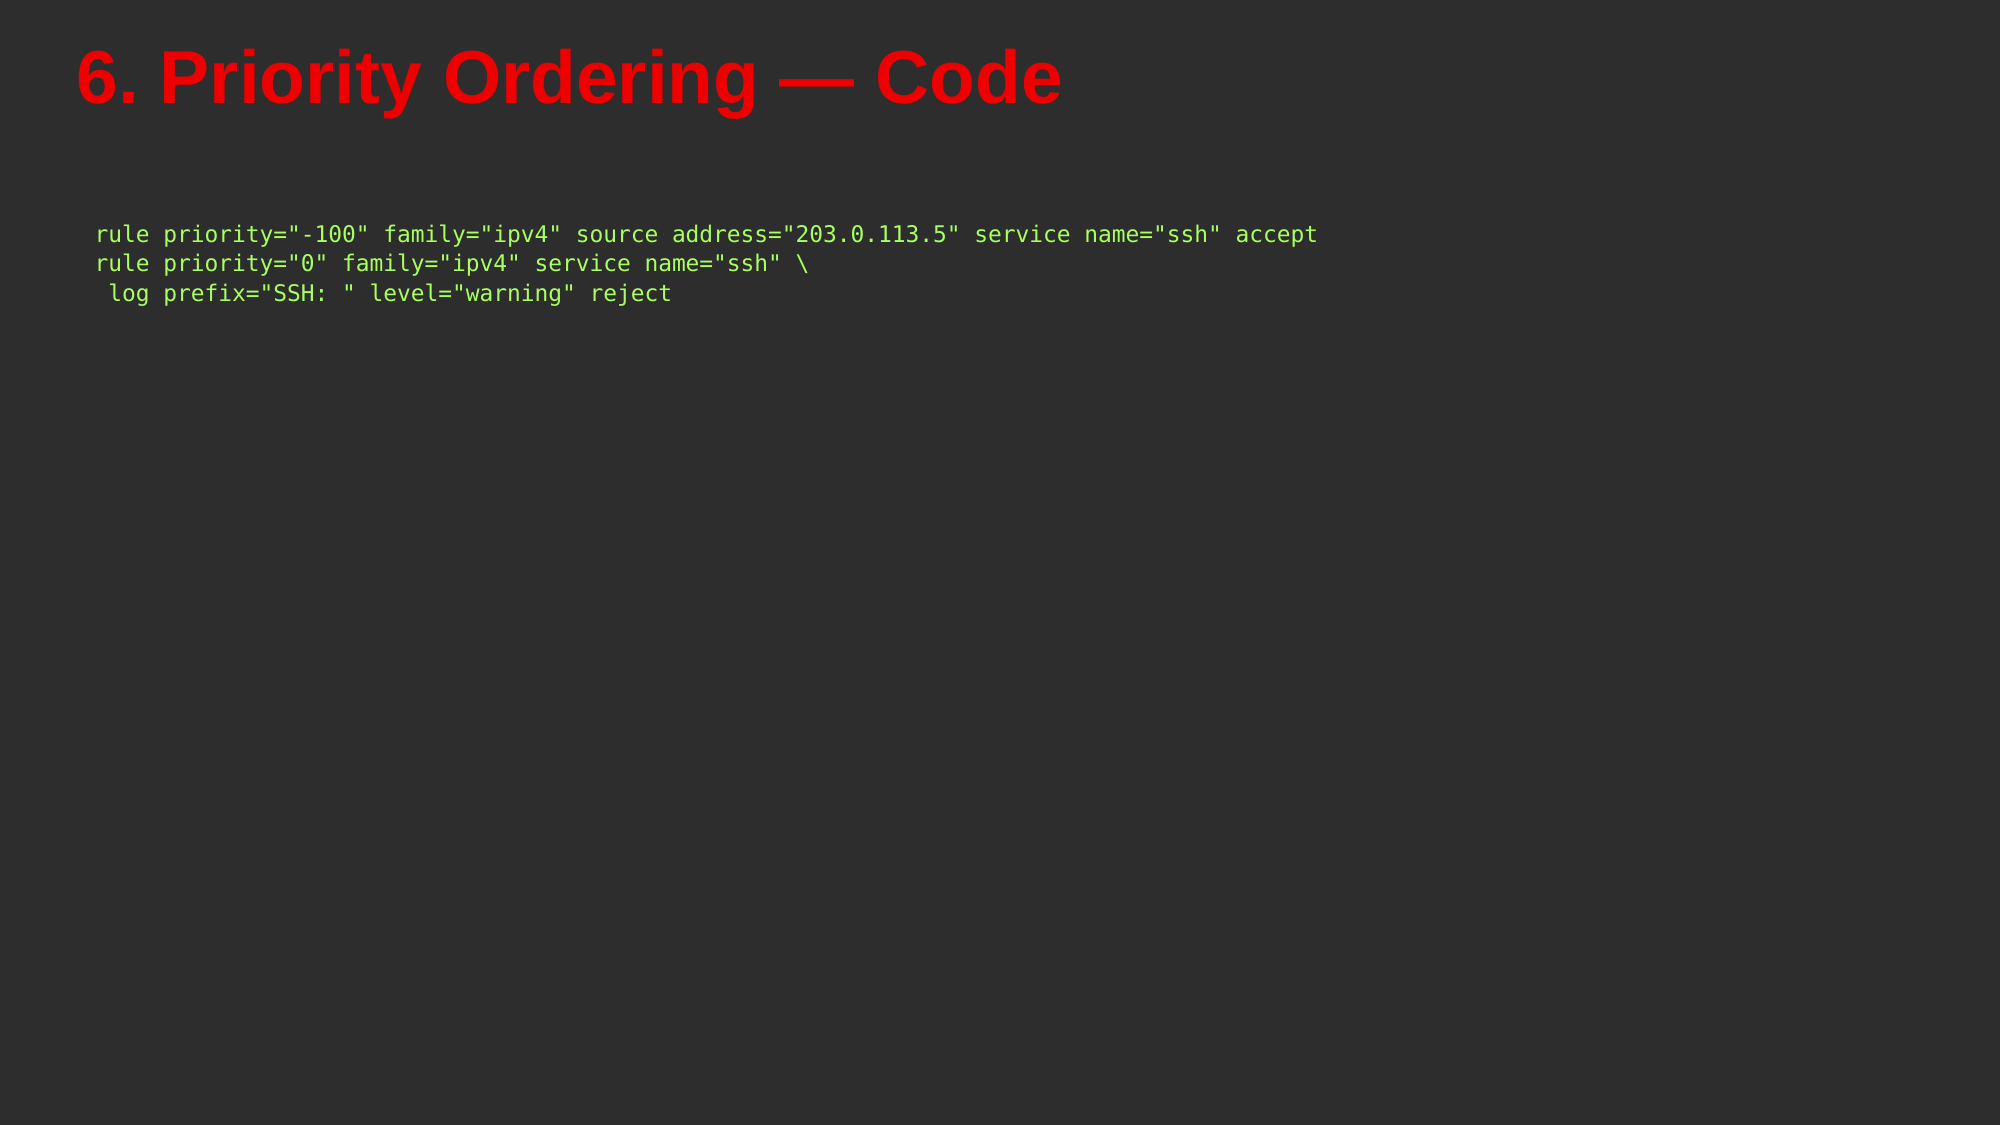

6. Priority Ordering — Code
rule priority="-100" family="ipv4" source address="203.0.113.5" service name="ssh" accept
rule priority="0" family="ipv4" service name="ssh" \
 log prefix="SSH: " level="warning" reject